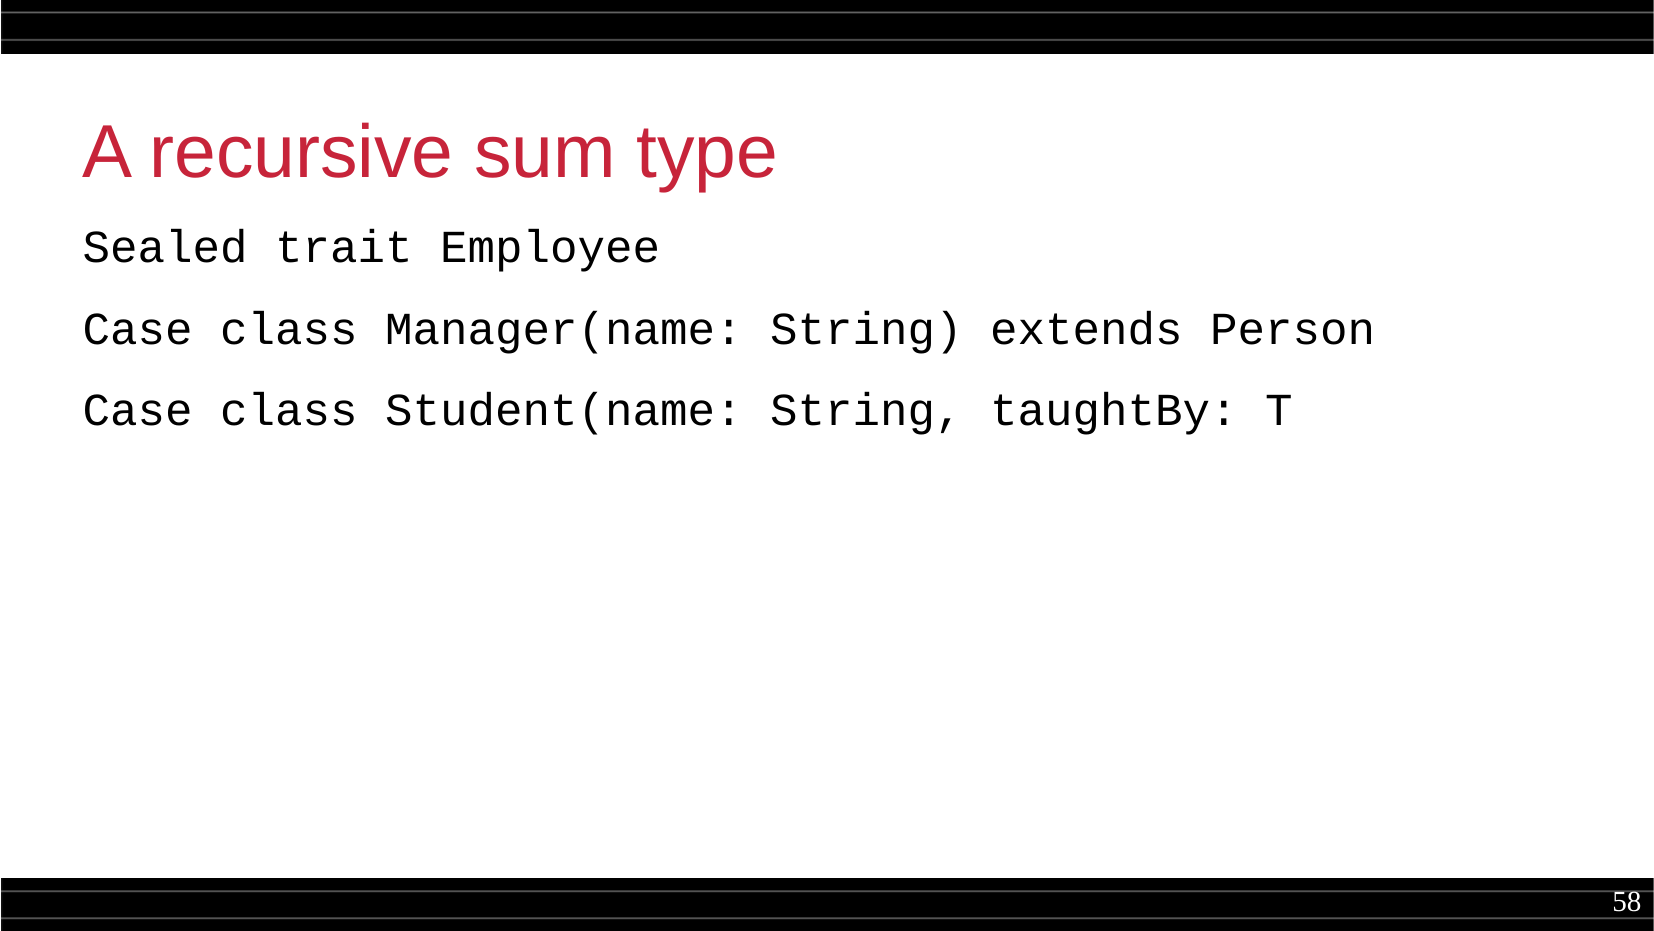

# A recursive sum type
Sealed trait Employee
Case class Manager(name: String) extends Person
Case class Student(name: String, taughtBy: T